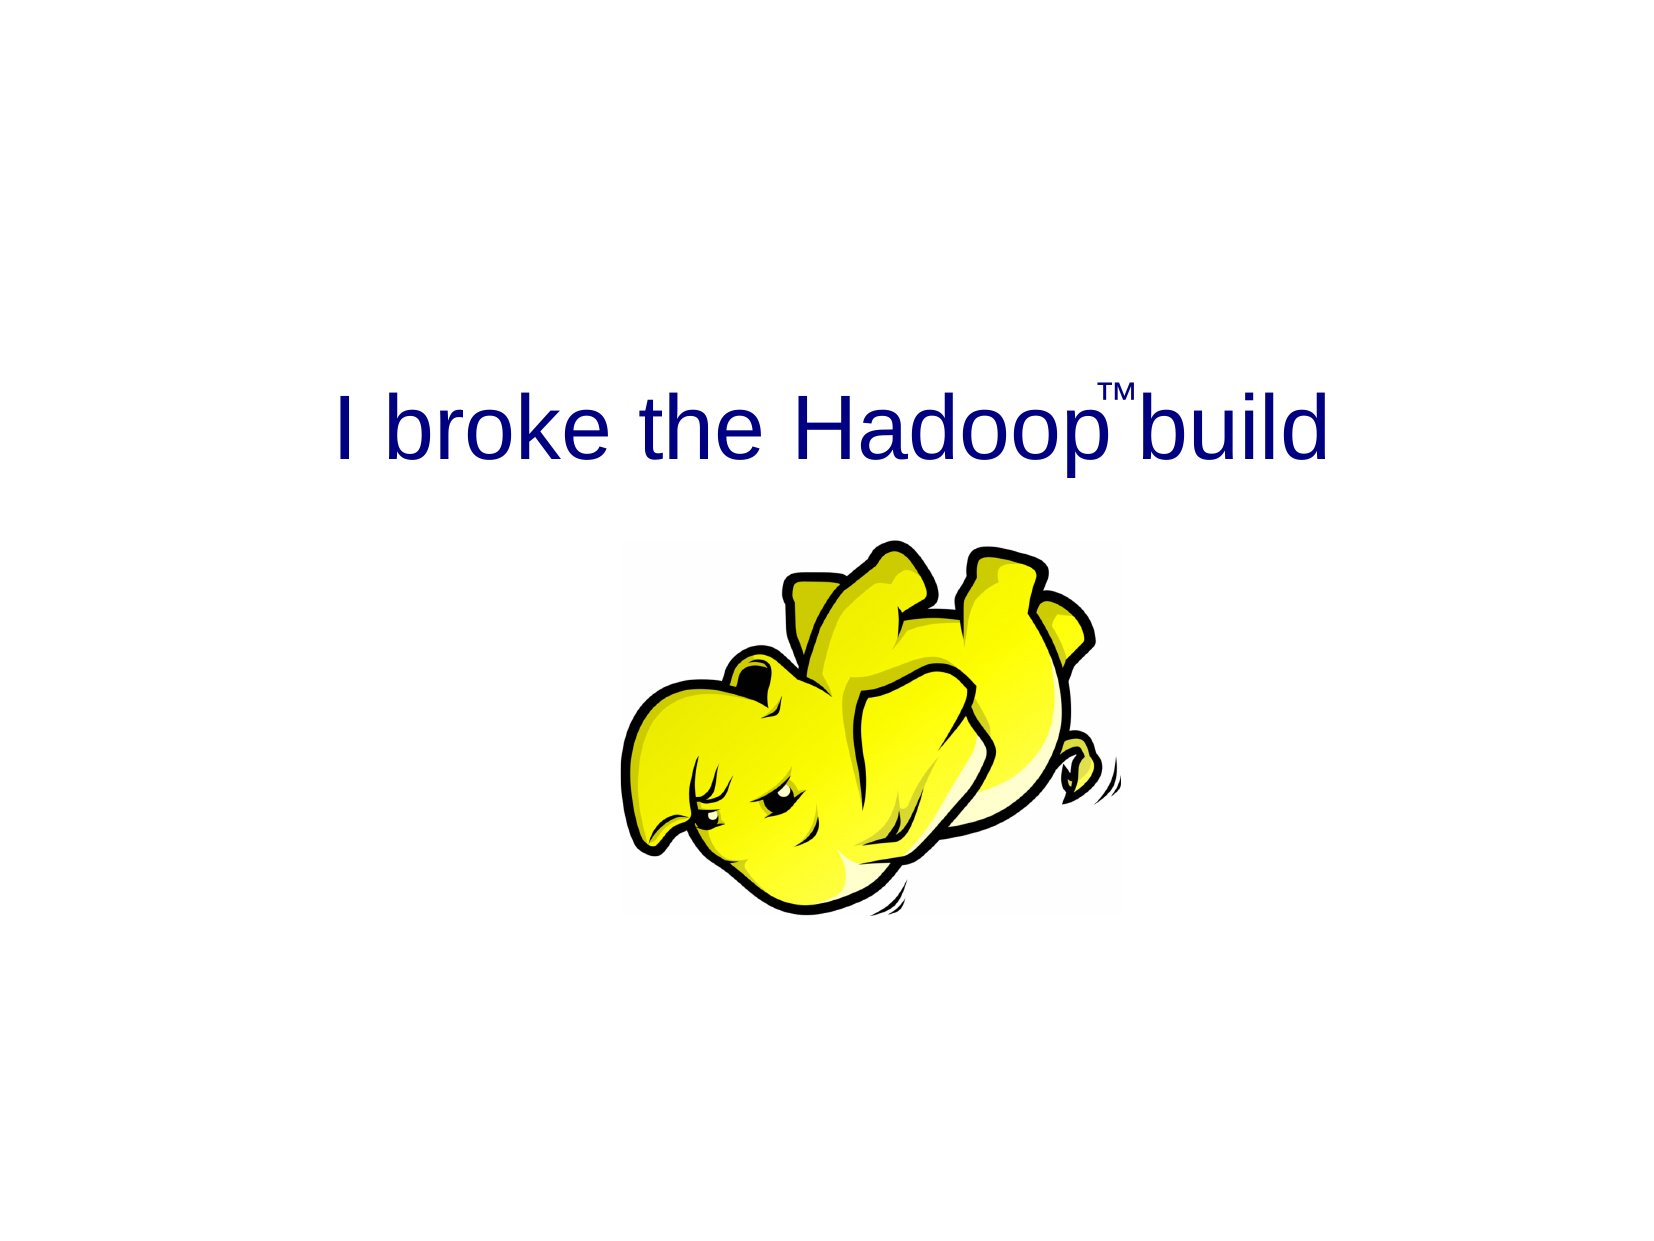

# I broke the Hadoop build
™